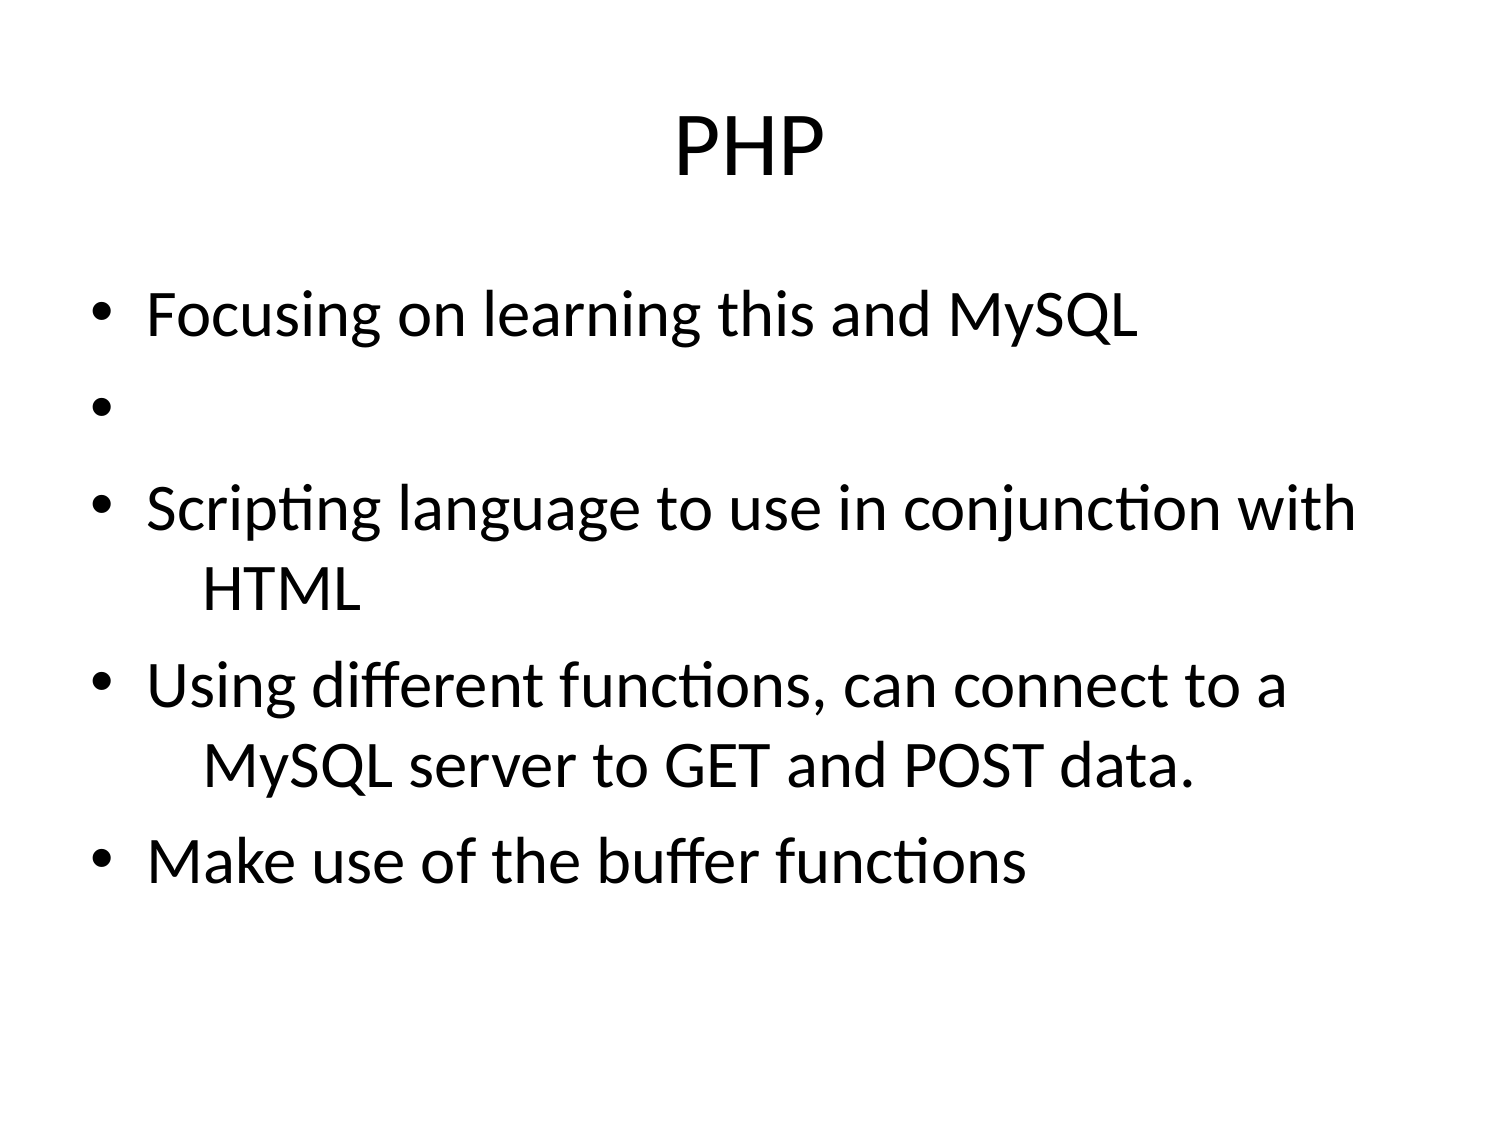

# PHP
Focusing on learning this and MySQL
Scripting language to use in conjunction with HTML
Using different functions, can connect to a MySQL server to GET and POST data.
Make use of the buffer functions